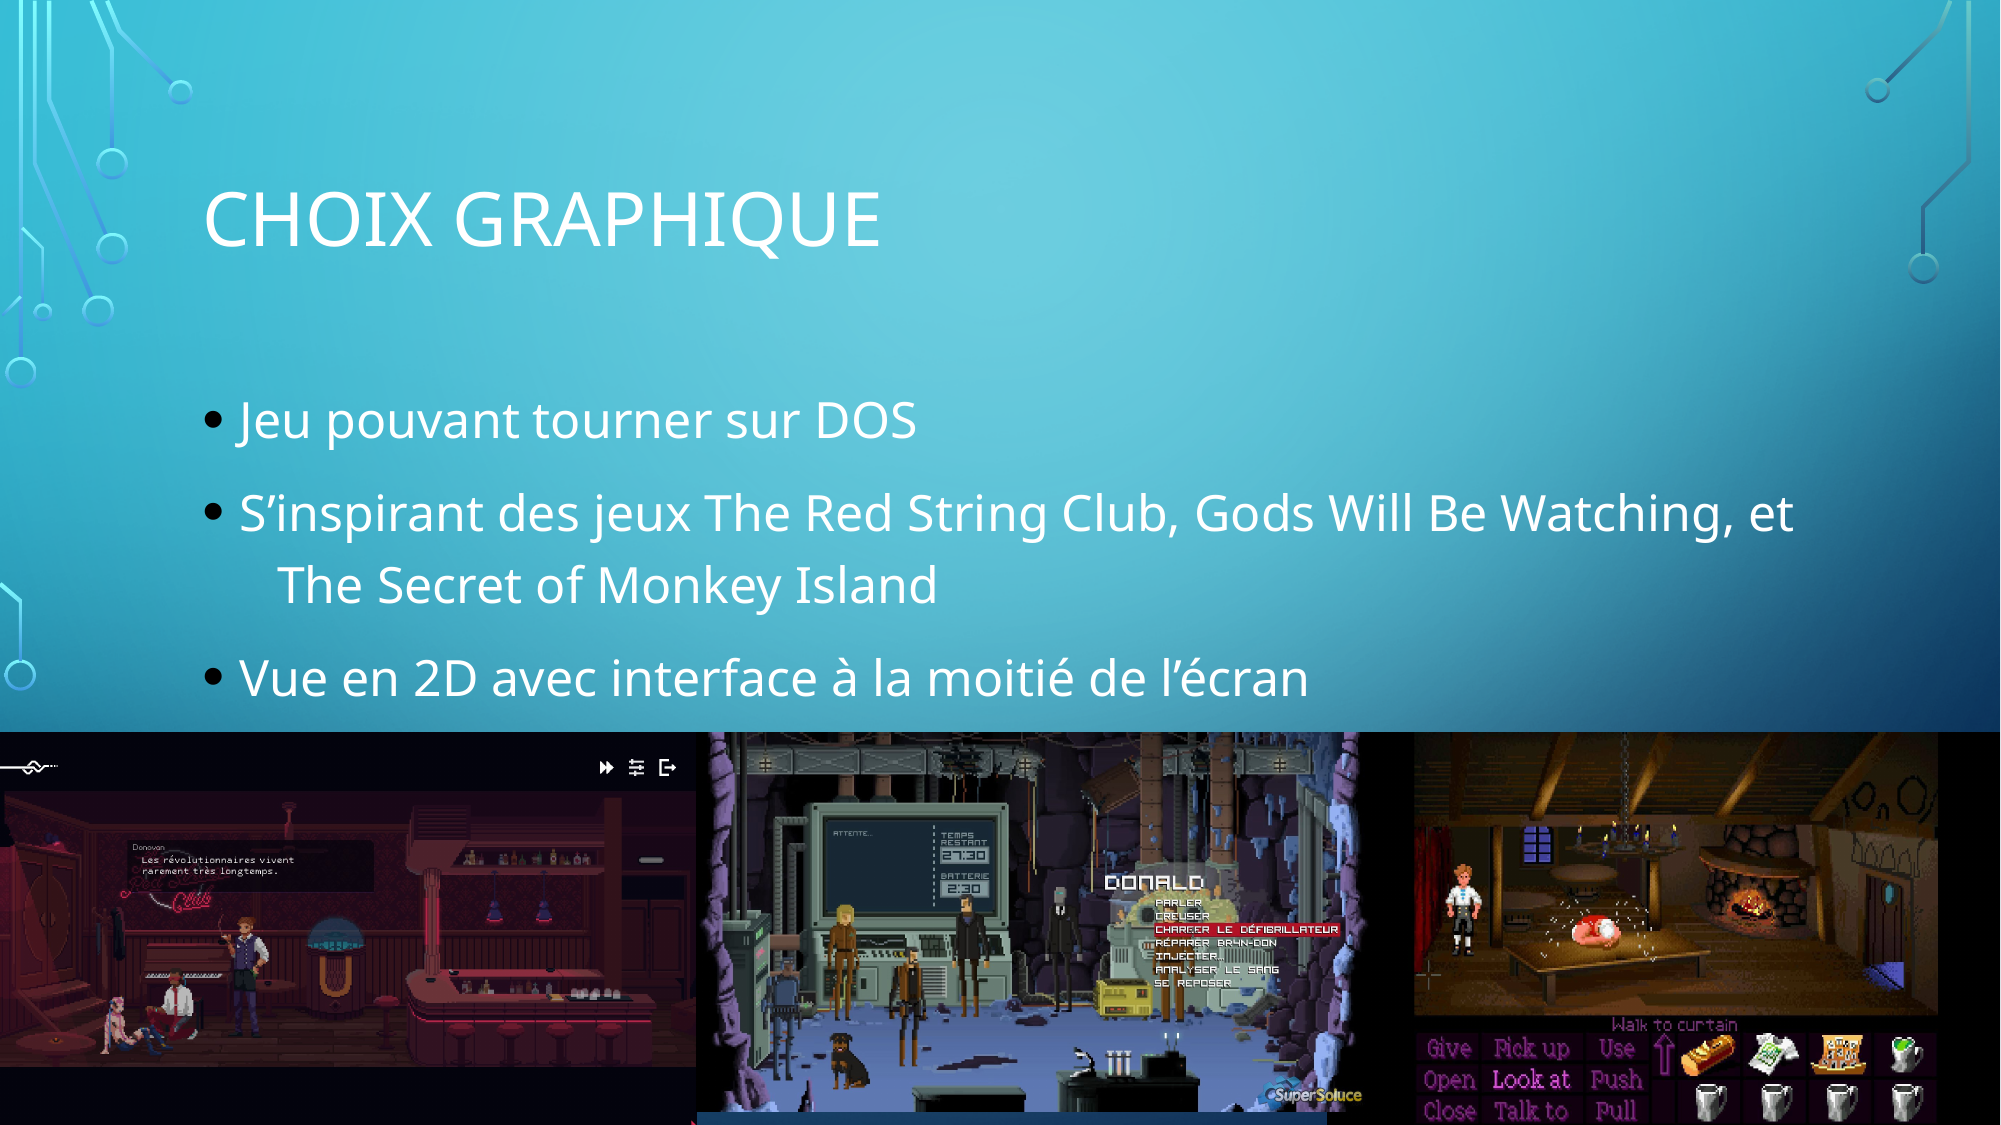

# Choix graphique
Jeu pouvant tourner sur DOS
S’inspirant des jeux The Red String Club, Gods Will Be Watching, et The Secret of Monkey Island
Vue en 2D avec interface à la moitié de l’écran